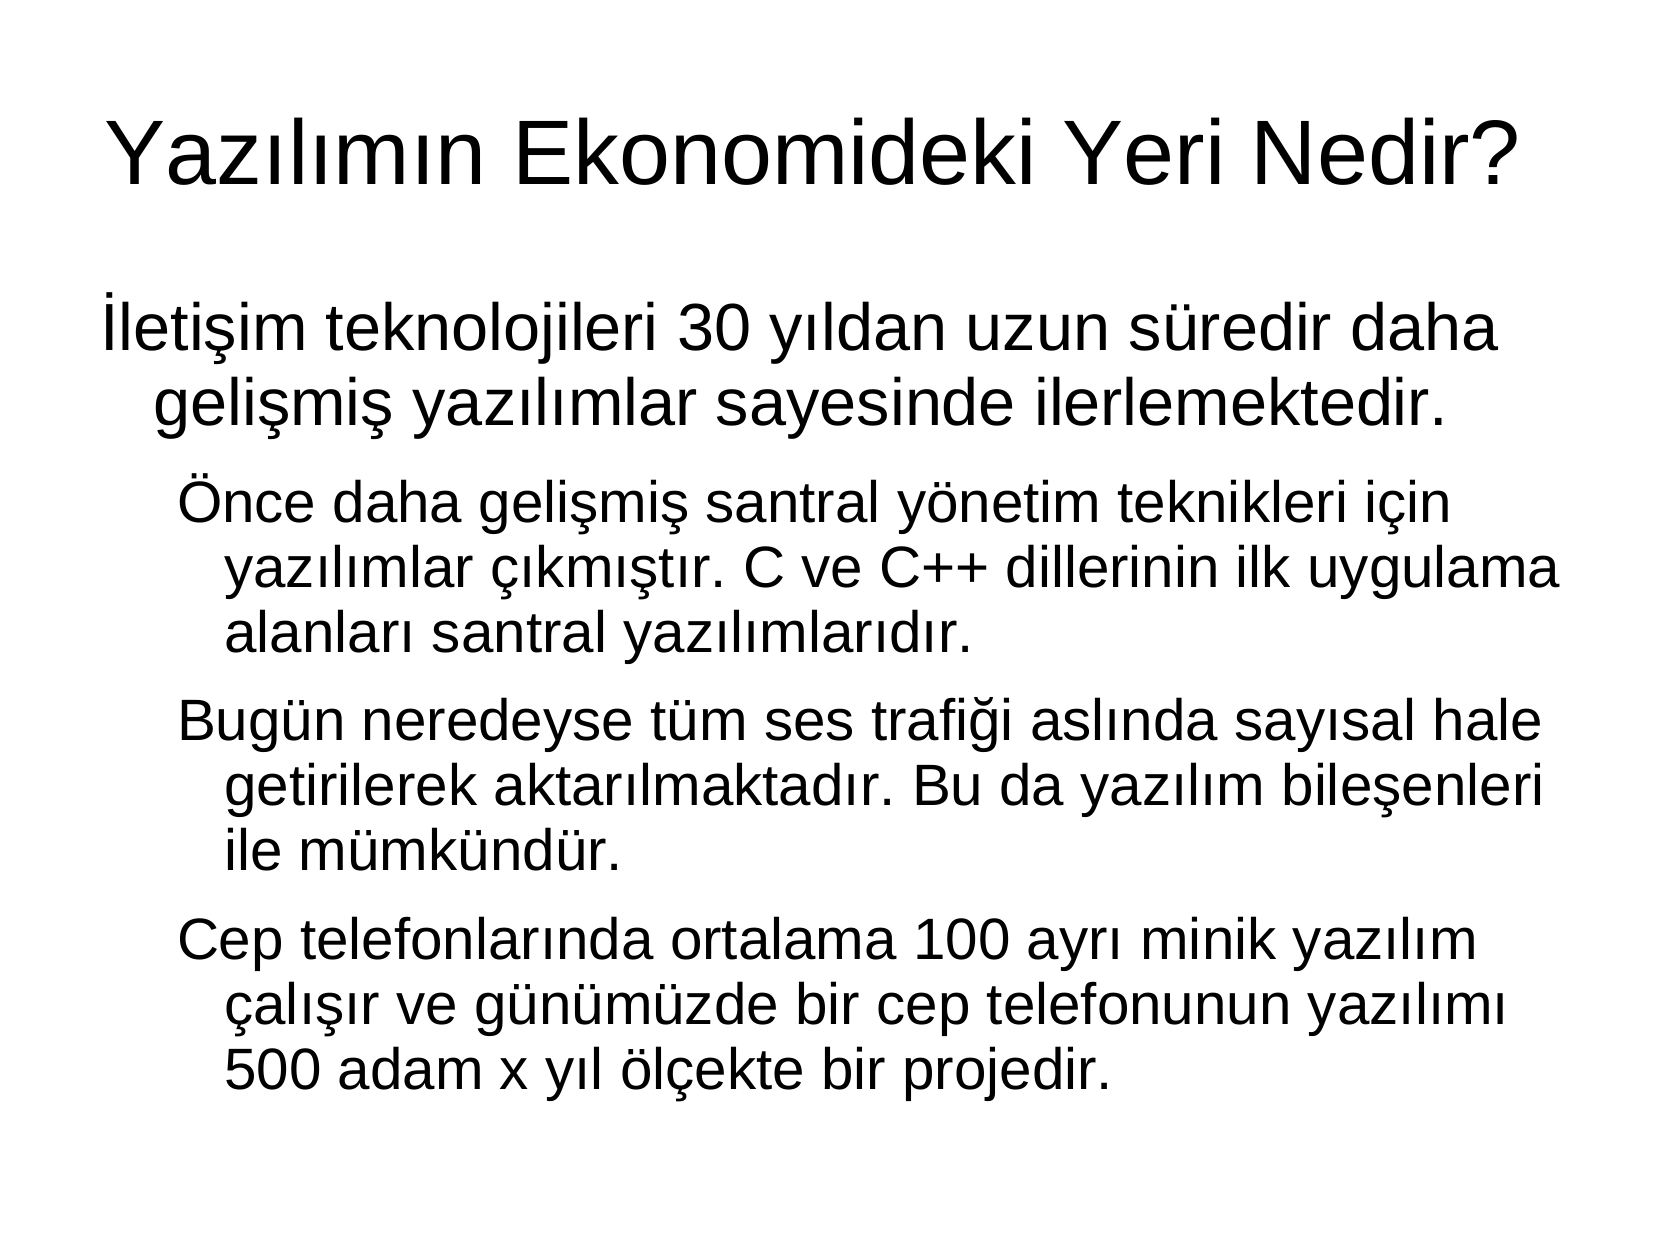

# Yazılımın Ekonomideki Yeri Nedir?
İletişim teknolojileri 30 yıldan uzun süredir daha gelişmiş yazılımlar sayesinde ilerlemektedir.
Önce daha gelişmiş santral yönetim teknikleri için yazılımlar çıkmıştır. C ve C++ dillerinin ilk uygulama alanları santral yazılımlarıdır.
Bugün neredeyse tüm ses trafiği aslında sayısal hale getirilerek aktarılmaktadır. Bu da yazılım bileşenleri ile mümkündür.
Cep telefonlarında ortalama 100 ayrı minik yazılım çalışır ve günümüzde bir cep telefonunun yazılımı 500 adam x yıl ölçekte bir projedir.